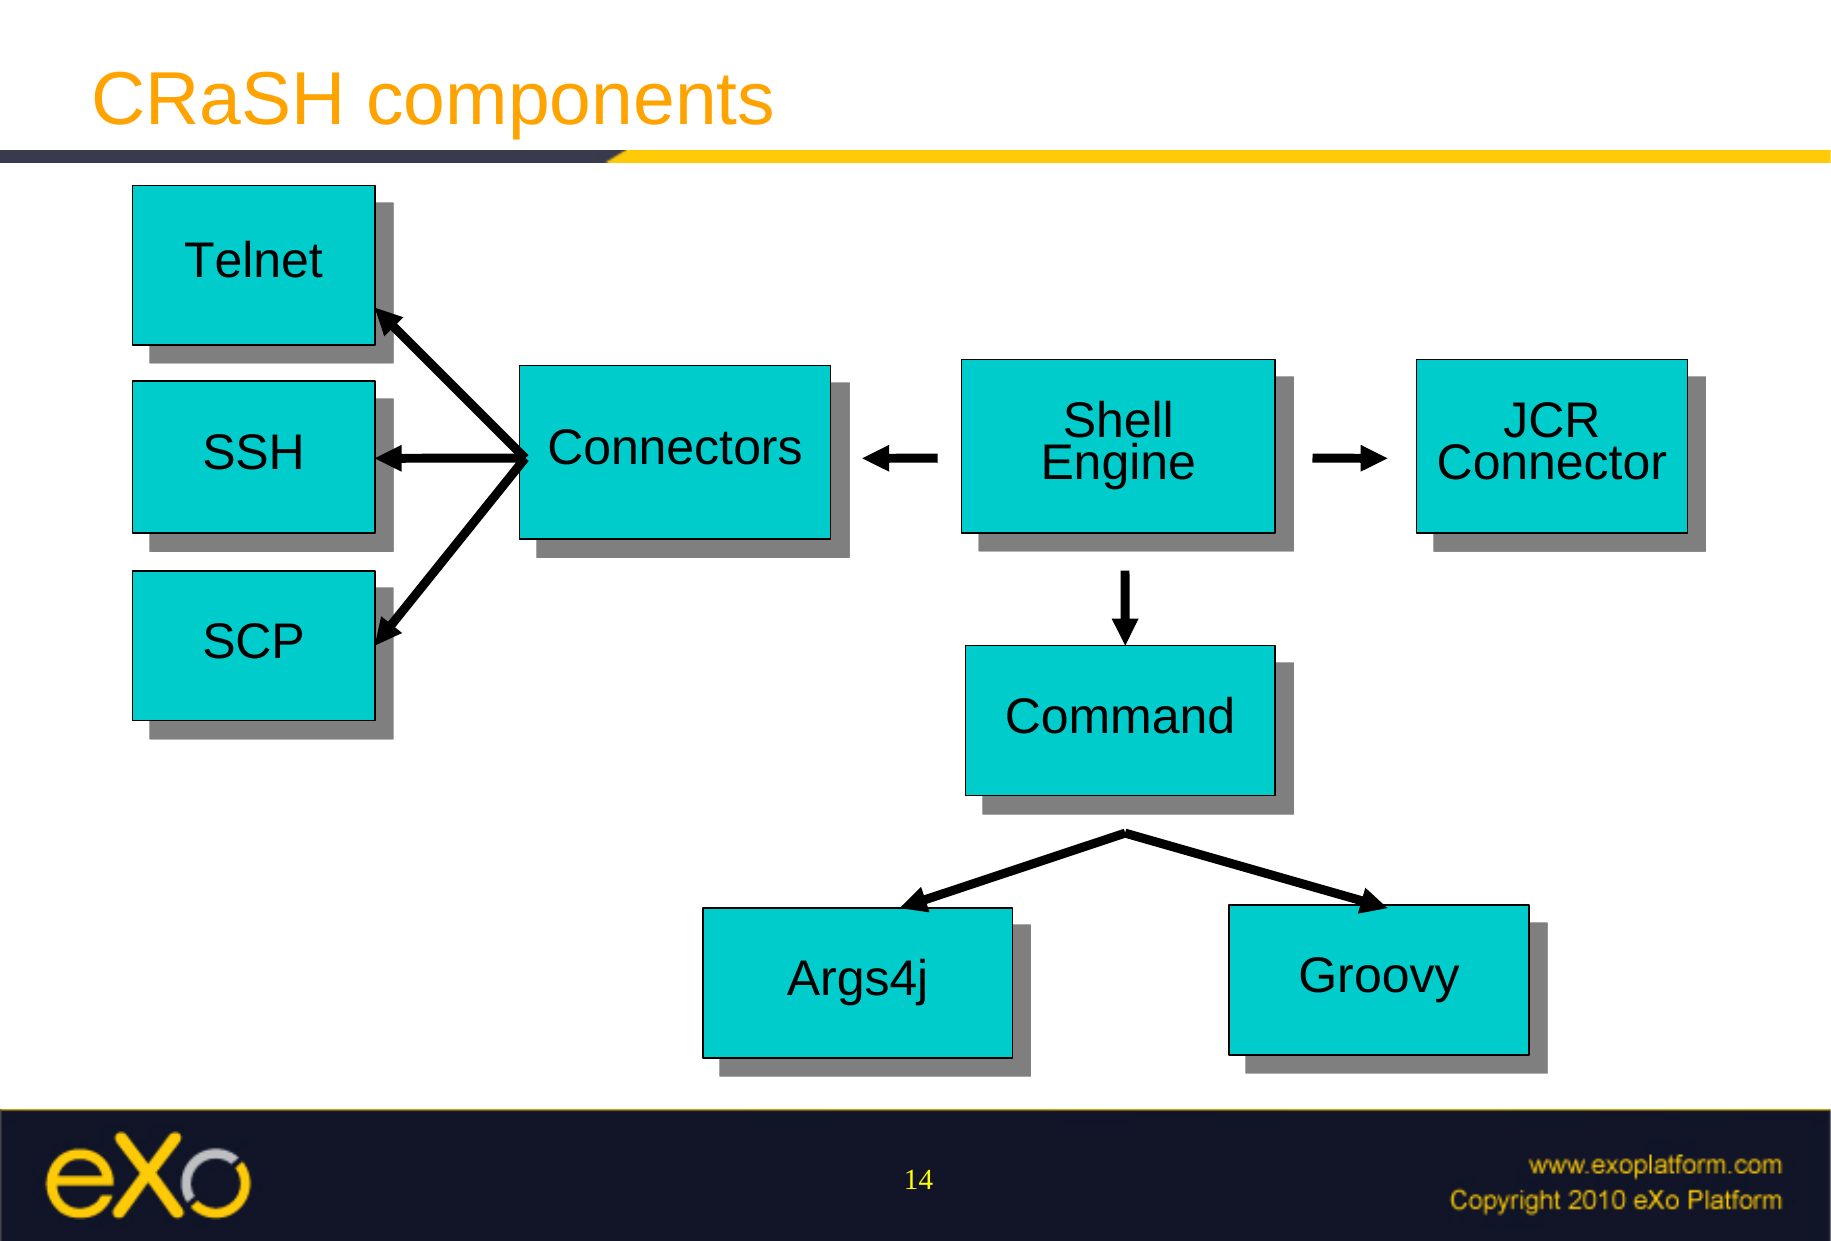

CRaSH components
Telnet
Shell
Engine
JCR
Connector
Connectors
SSH
SCP
Command
Groovy
Args4j